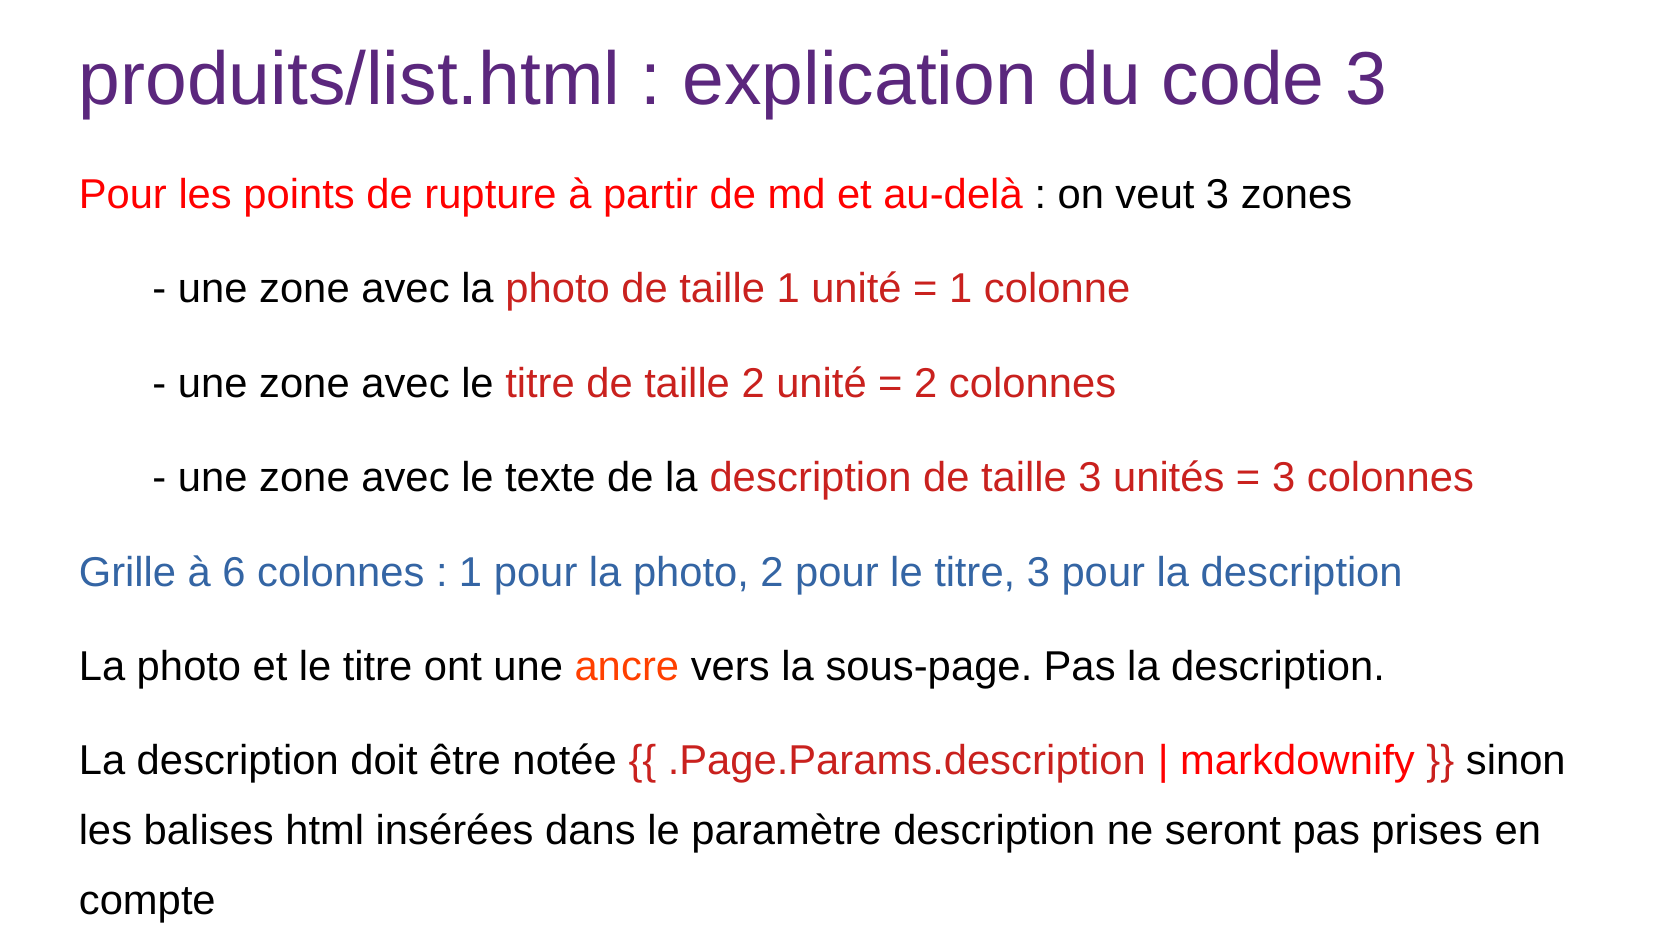

# produits/list.html : explication du code 3
Pour les points de rupture à partir de md et au-delà : on veut 3 zones
	- une zone avec la photo de taille 1 unité = 1 colonne
	- une zone avec le titre de taille 2 unité = 2 colonnes
	- une zone avec le texte de la description de taille 3 unités = 3 colonnes
Grille à 6 colonnes : 1 pour la photo, 2 pour le titre, 3 pour la description
La photo et le titre ont une ancre vers la sous-page. Pas la description.
La description doit être notée {{ .Page.Params.description | markdownify }} sinon les balises html insérées dans le paramètre description ne seront pas prises en compte